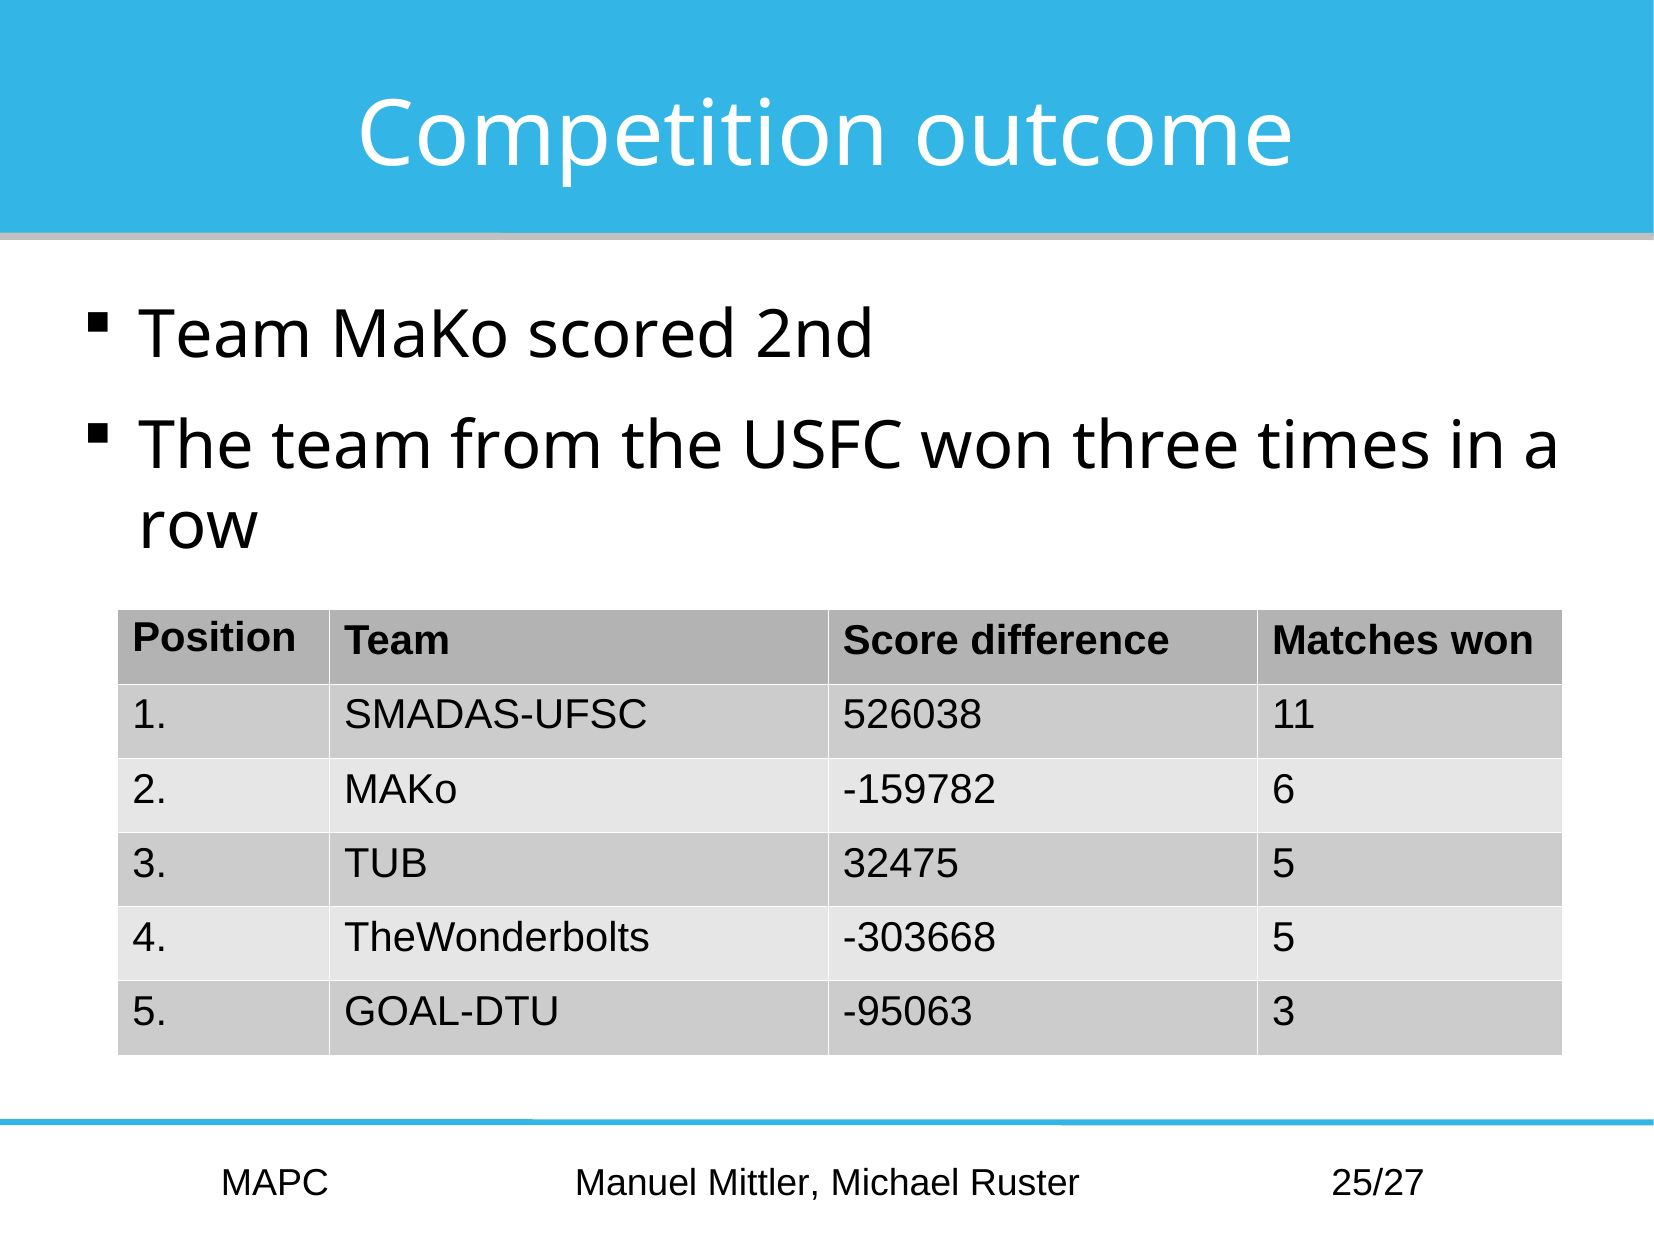

# Competition outcome
Team MaKo scored 2nd
The team from the USFC won three times in a row
| Position | Team | Score difference | Matches won |
| --- | --- | --- | --- |
| 1. | SMADAS-UFSC | 526038 | 11 |
| 2. | MAKo | -159782 | 6 |
| 3. | TUB | 32475 | 5 |
| 4. | TheWonderbolts | -303668 | 5 |
| 5. | GOAL-DTU | -95063 | 3 |
25